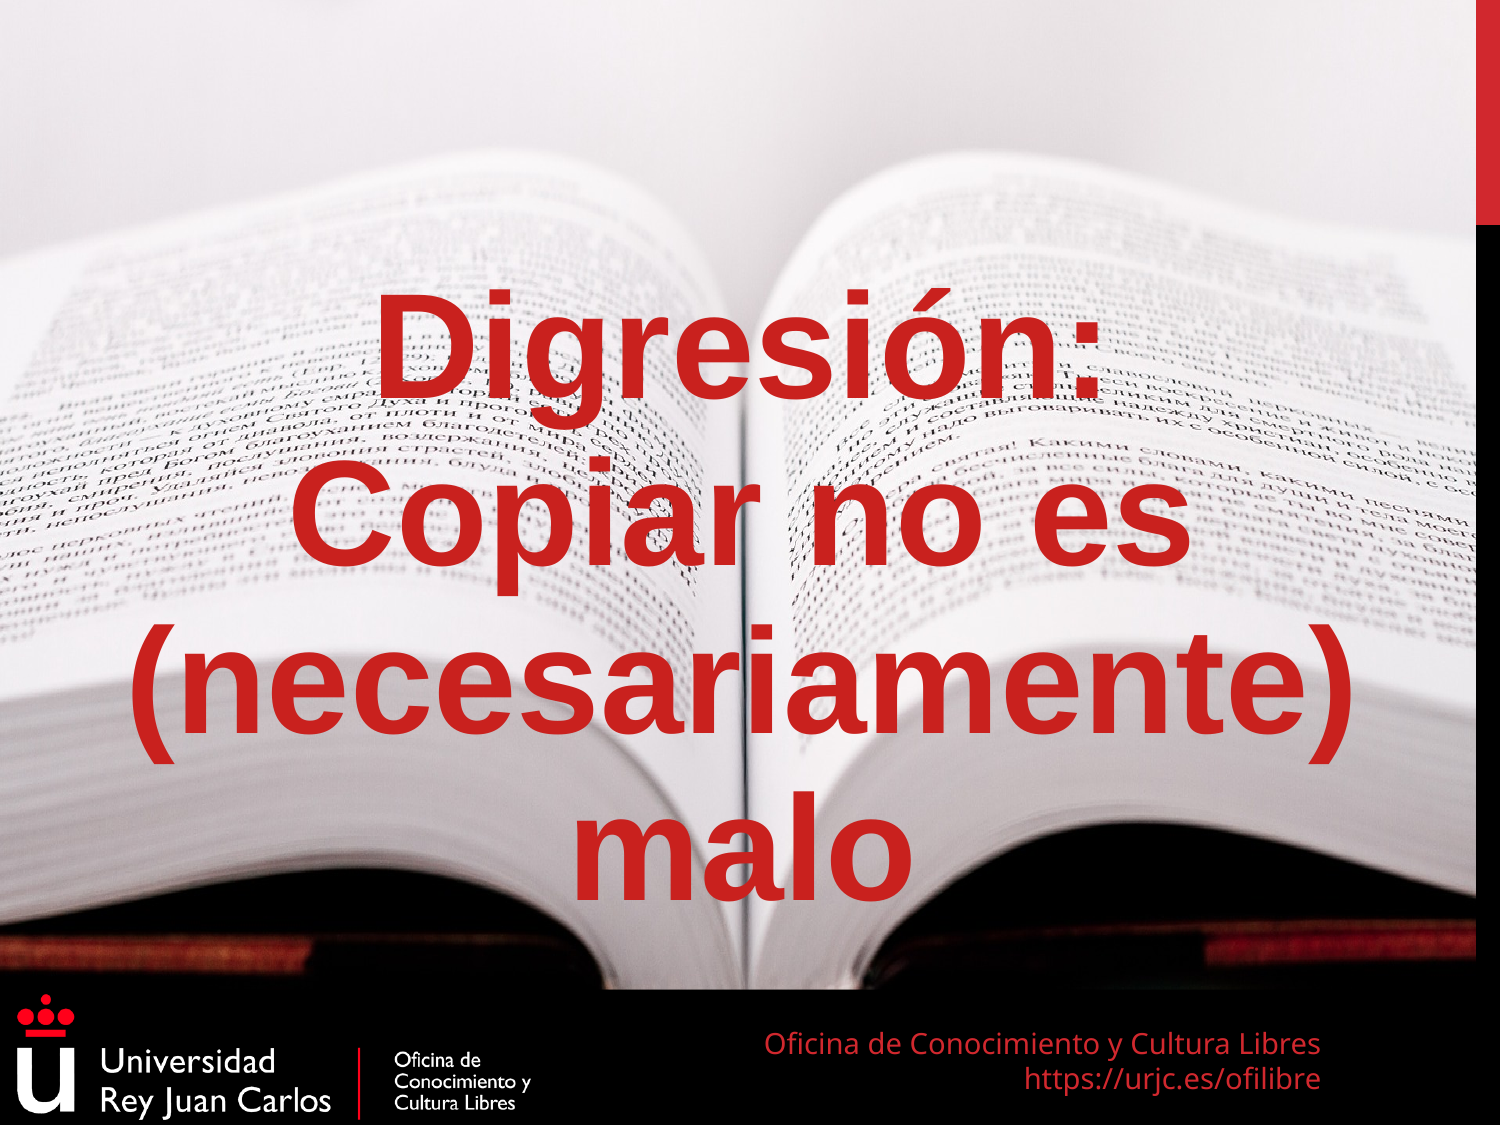

#
Digresión:
Copiar no es (necesariamente)
malo